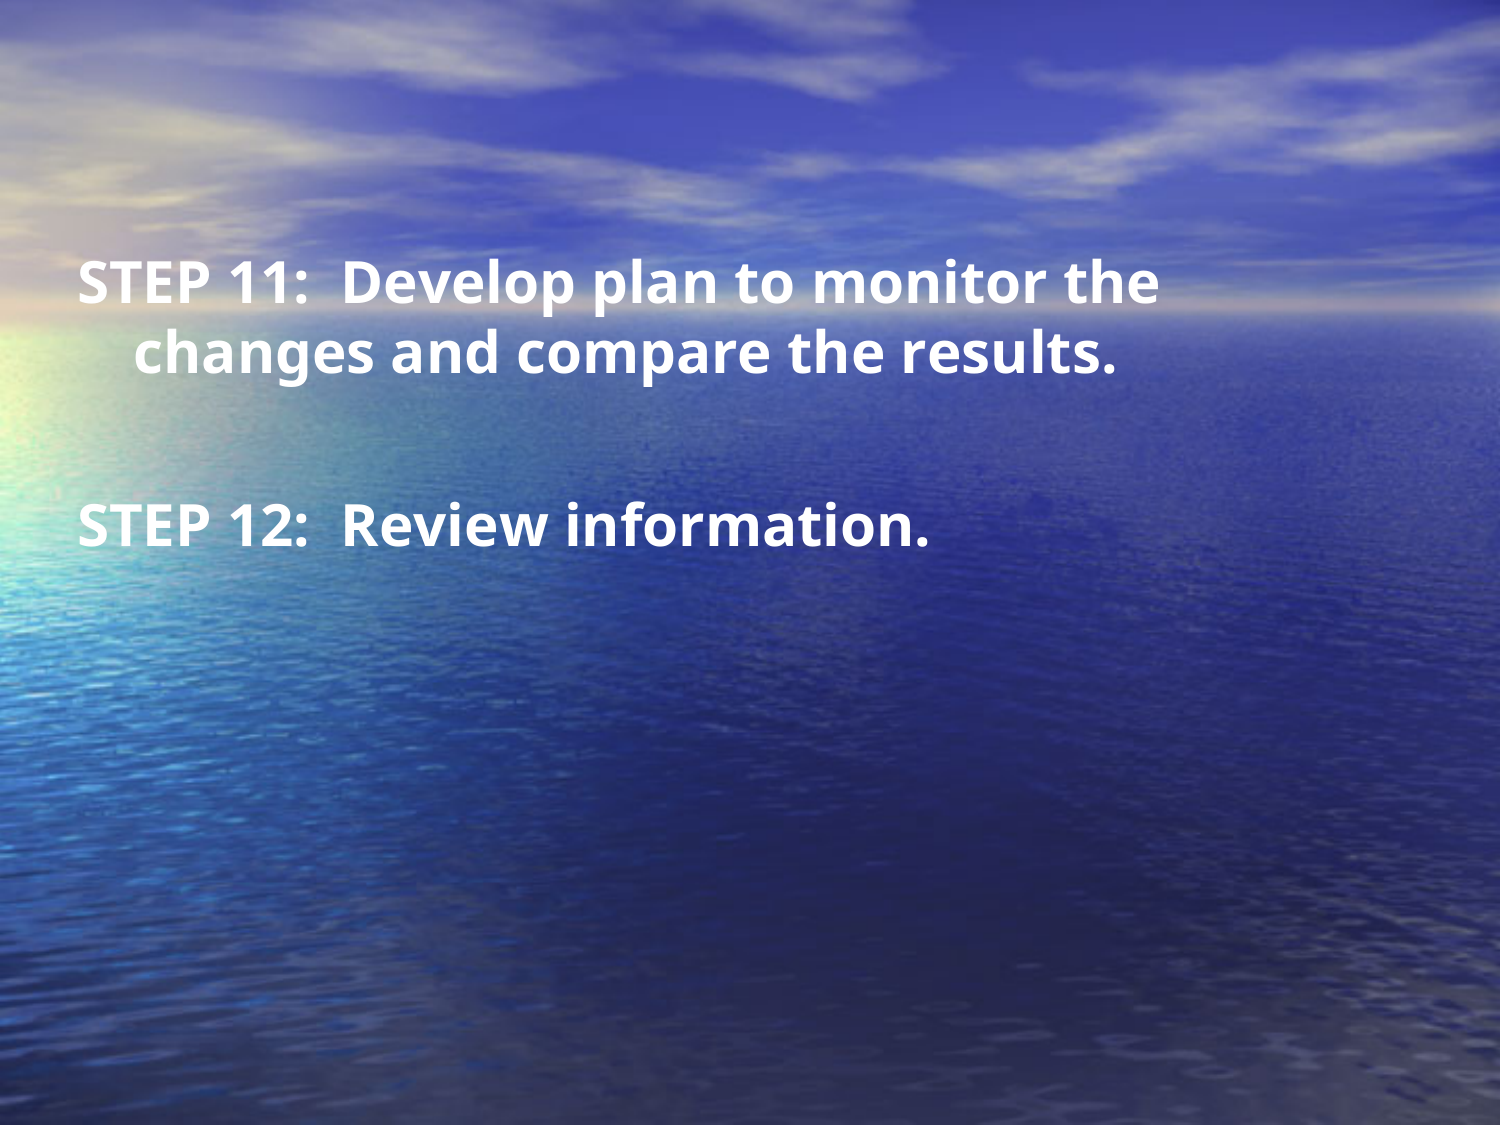

# STEP 11: Develop plan to monitor the changes and compare the results.
STEP 12: Review information.